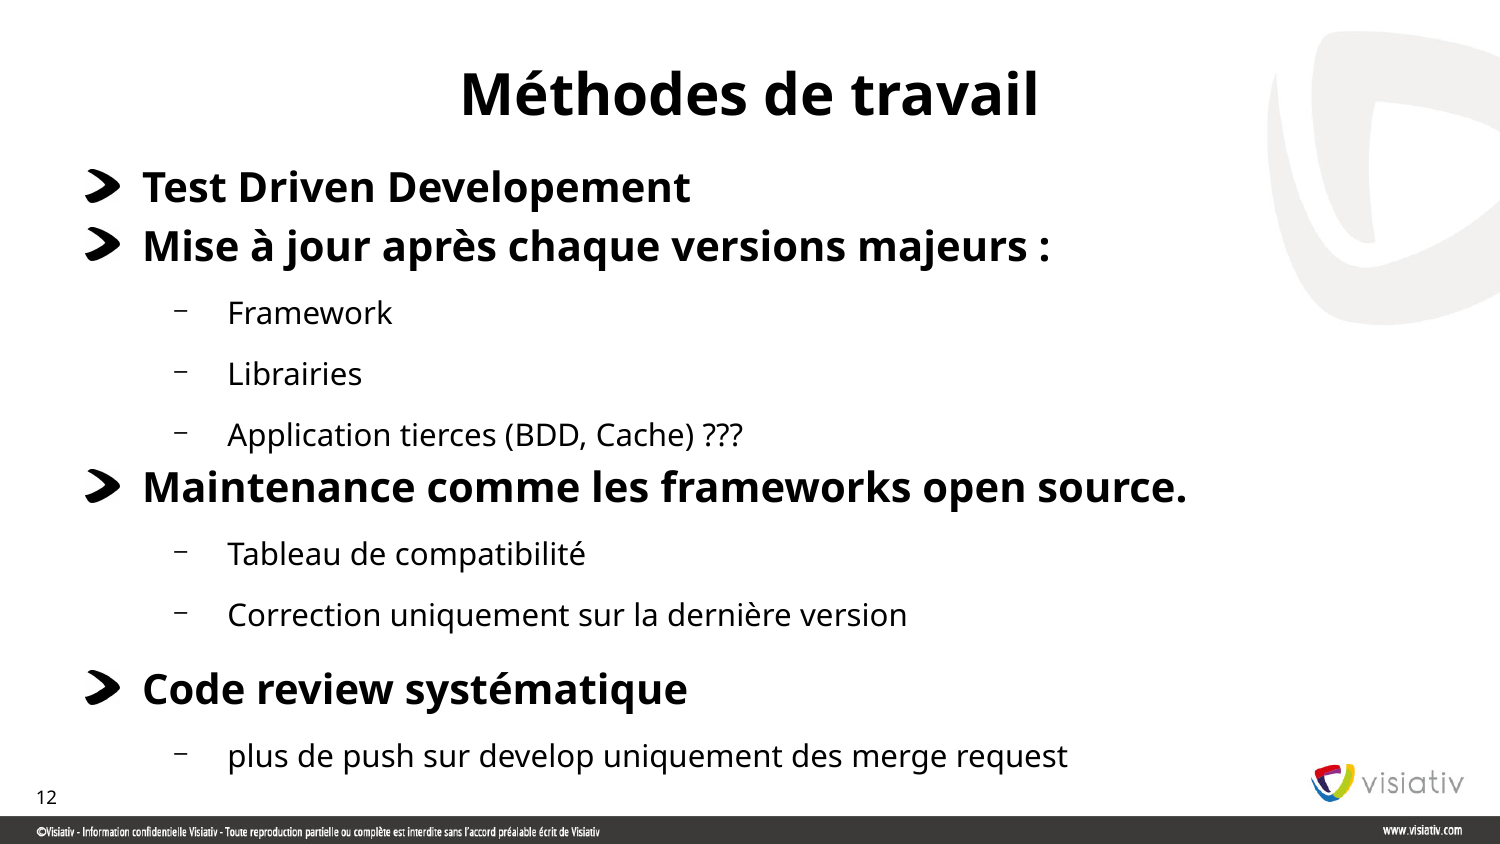

Méthodes de travail
# Test Driven Developement
Mise à jour après chaque versions majeurs :
Framework
Librairies
Application tierces (BDD, Cache) ???
Maintenance comme les frameworks open source.
Tableau de compatibilité
Correction uniquement sur la dernière version
Code review systématique
plus de push sur develop uniquement des merge request